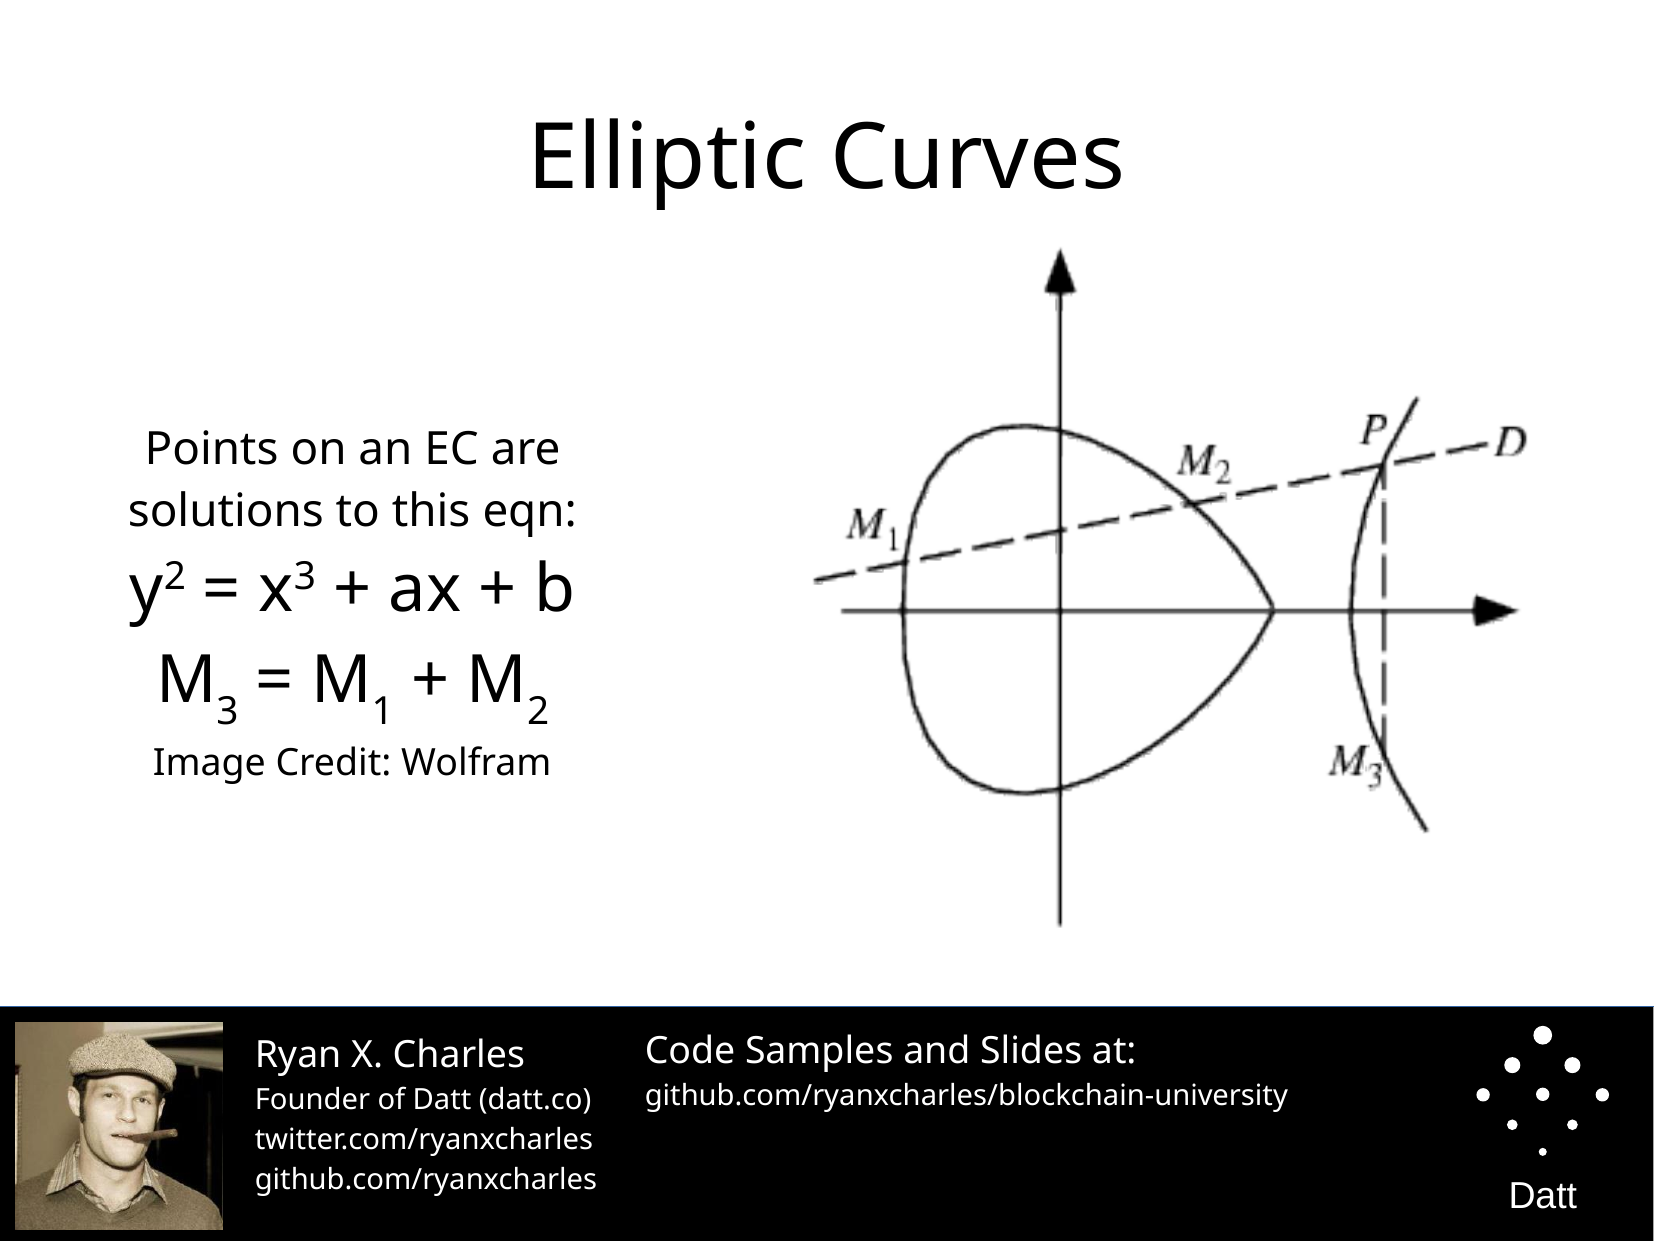

# Elliptic Curves
Points on an EC are solutions to this eqn:
y2 = x3 + ax + b
M3 = M1 + M2
Image Credit: Wolfram
Code Samples and Slides at:
github.com/ryanxcharles/blockchain-university
Ryan X. Charles
Founder of Datt (datt.co)
twitter.com/ryanxcharles
github.com/ryanxcharles
Datt